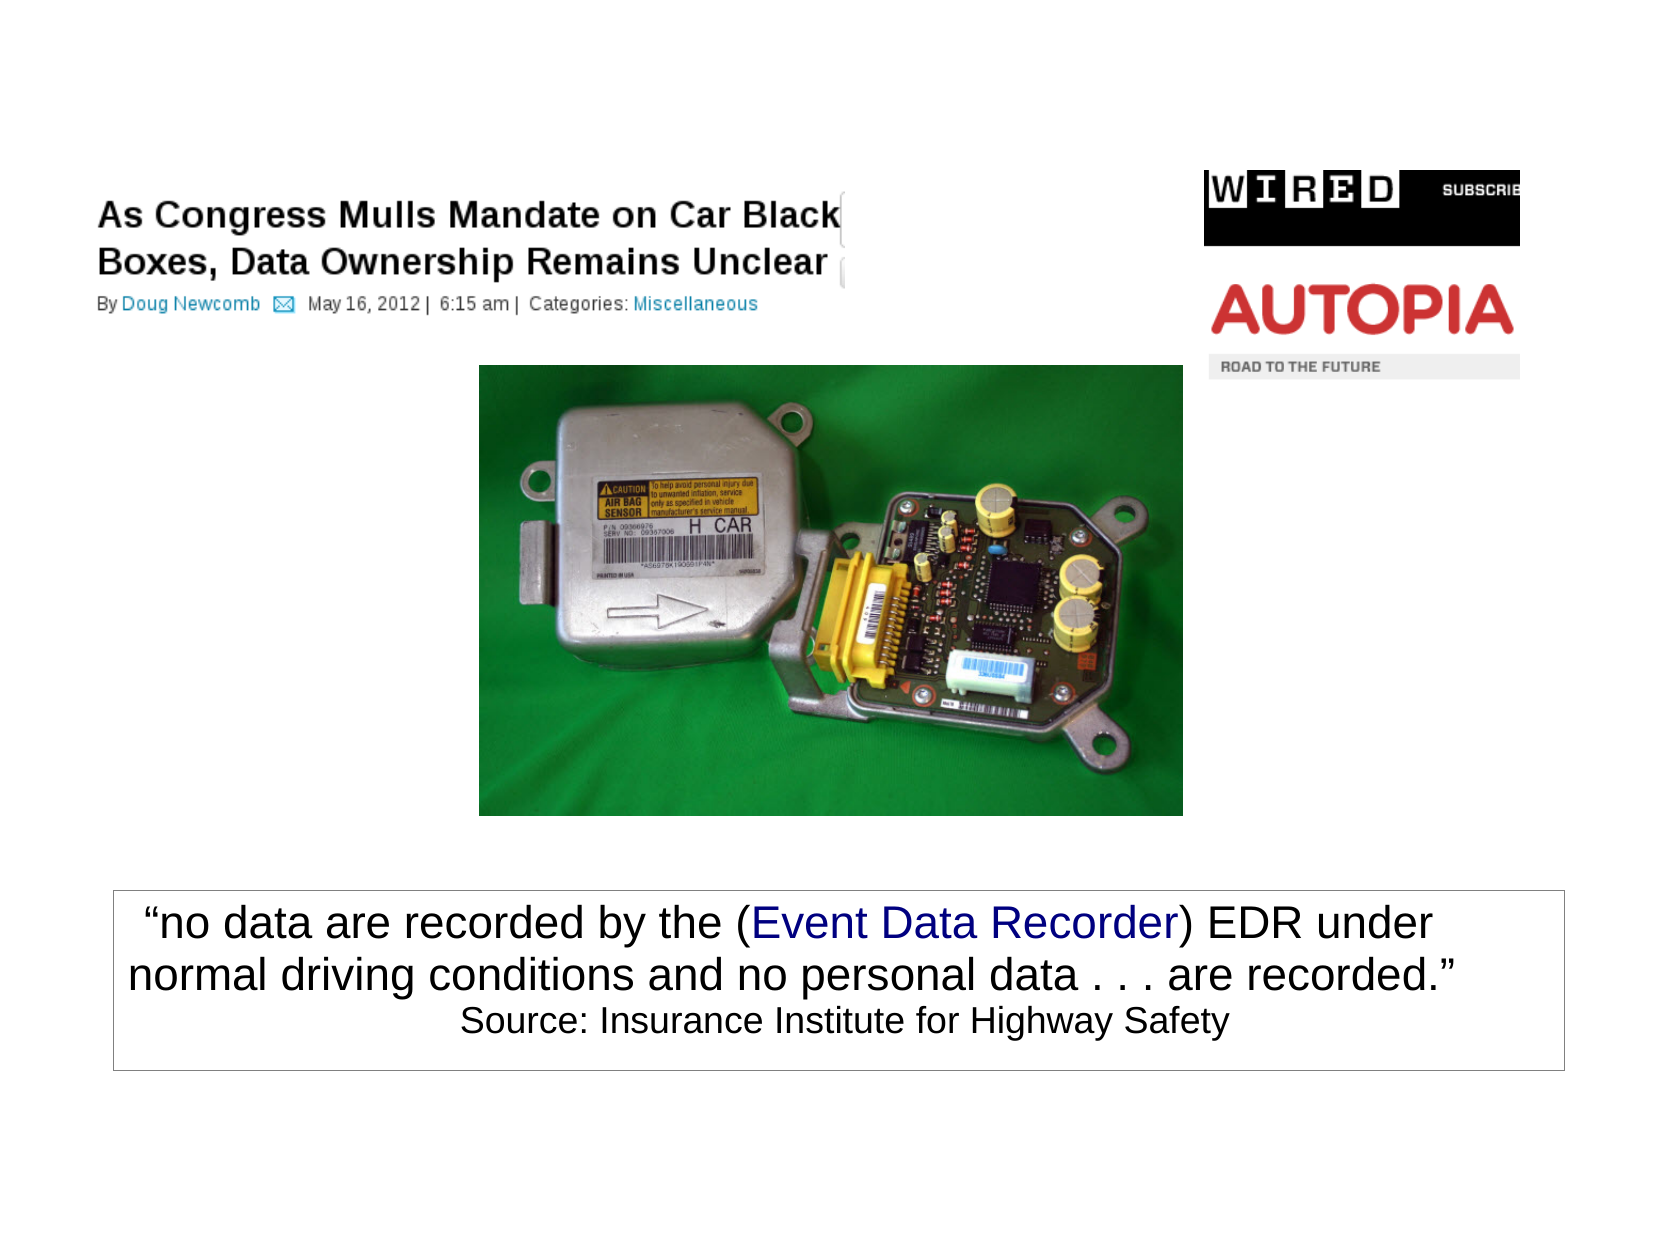

“no data are recorded by the (Event Data Recorder) EDR under normal driving conditions and no personal data . . . are recorded.”
Source: Insurance Institute for Highway Safety